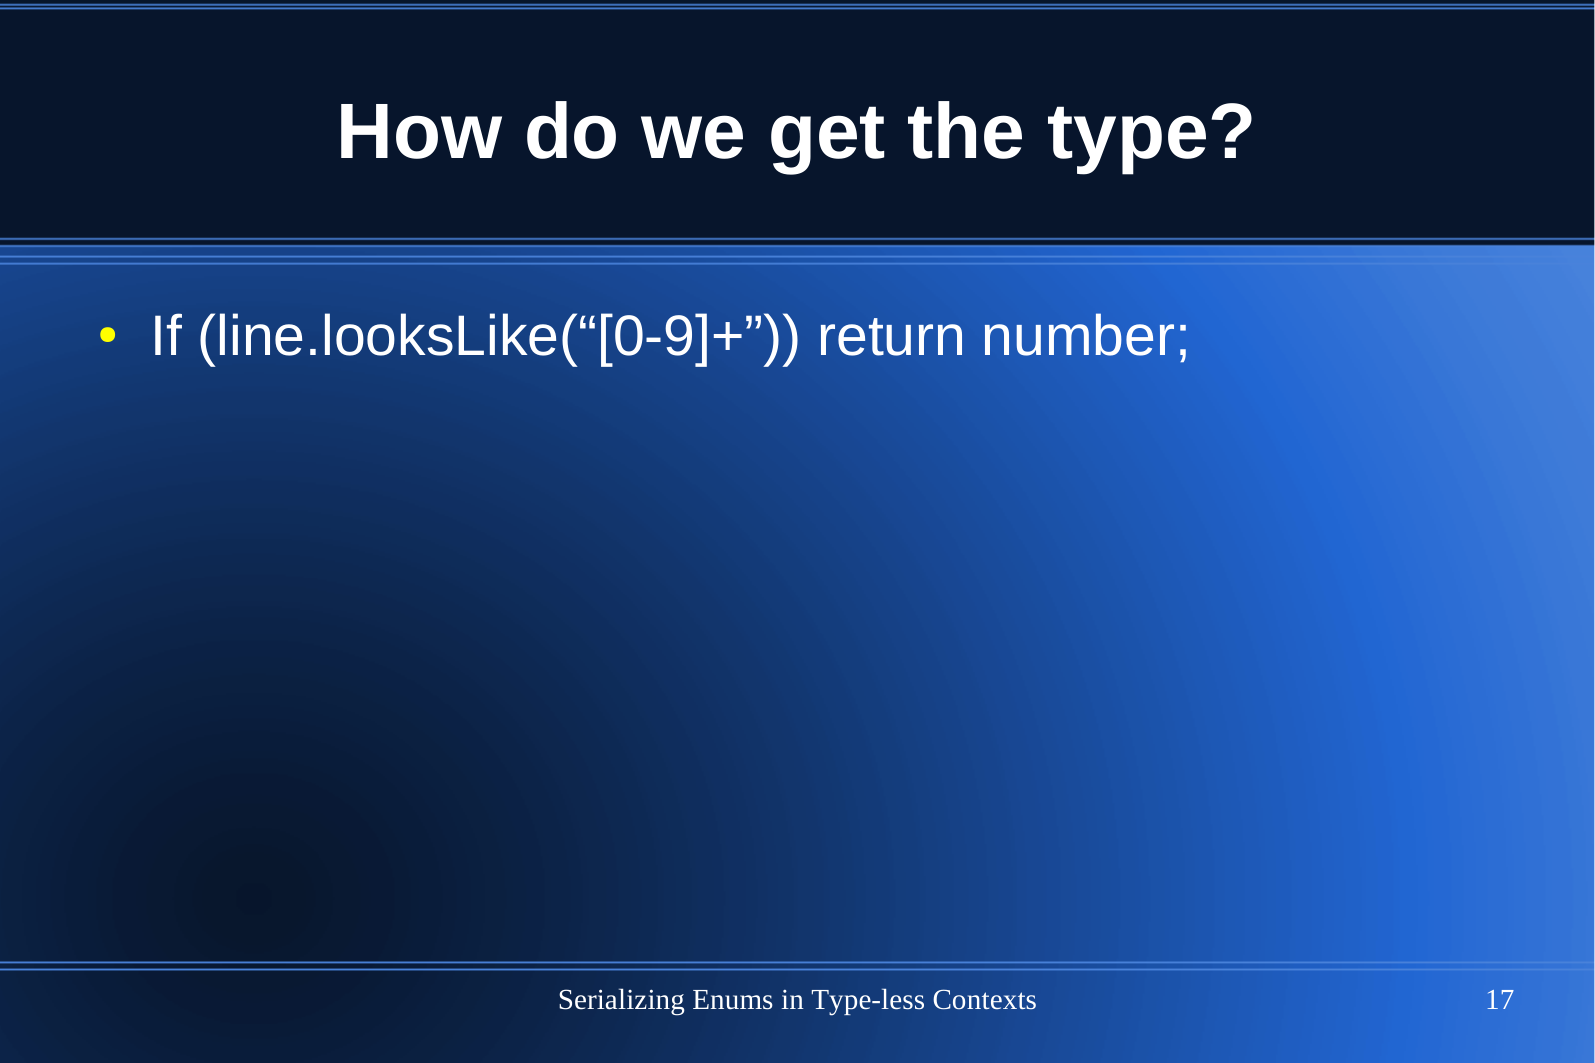

# How do we get the type?
If (line.looksLike(“[0-9]+”)) return number;
Serializing Enums in Type-less Contexts
17